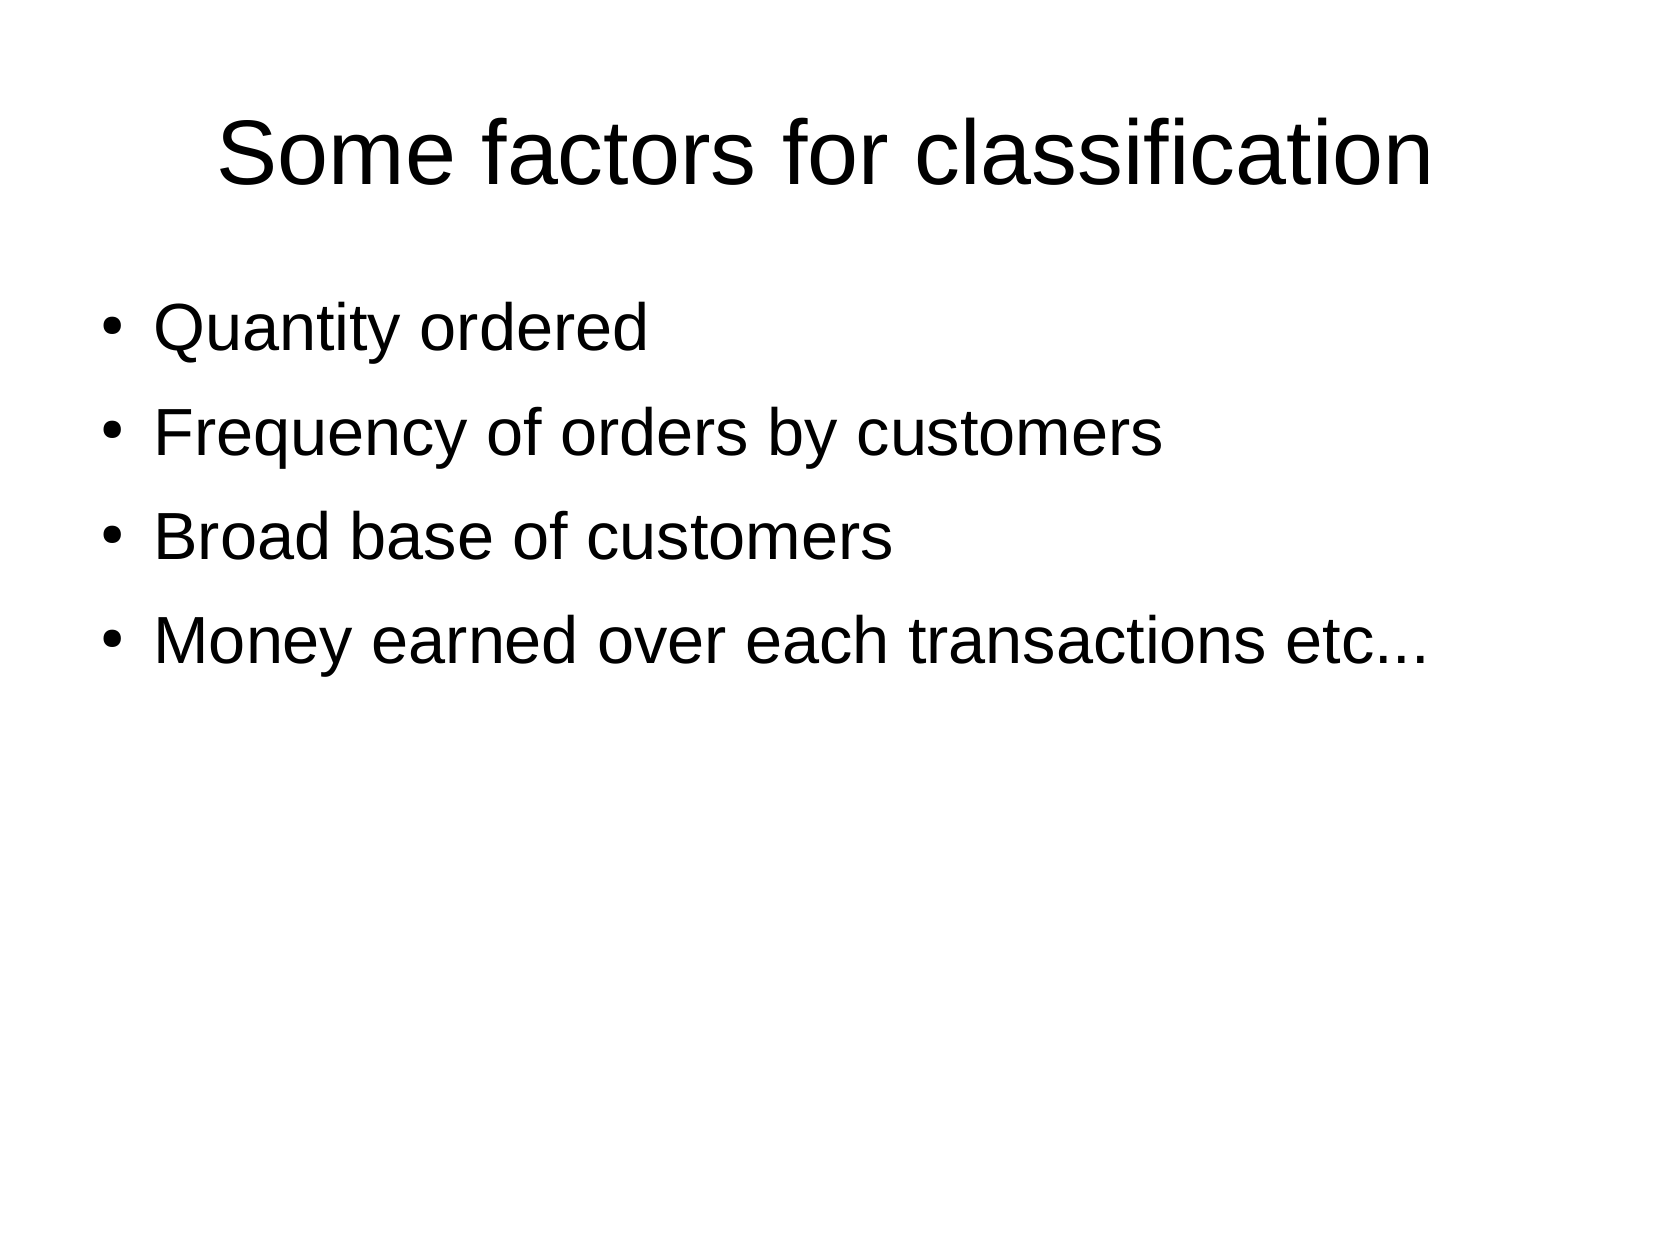

# Some factors for classification
Quantity ordered
Frequency of orders by customers
Broad base of customers
Money earned over each transactions etc...